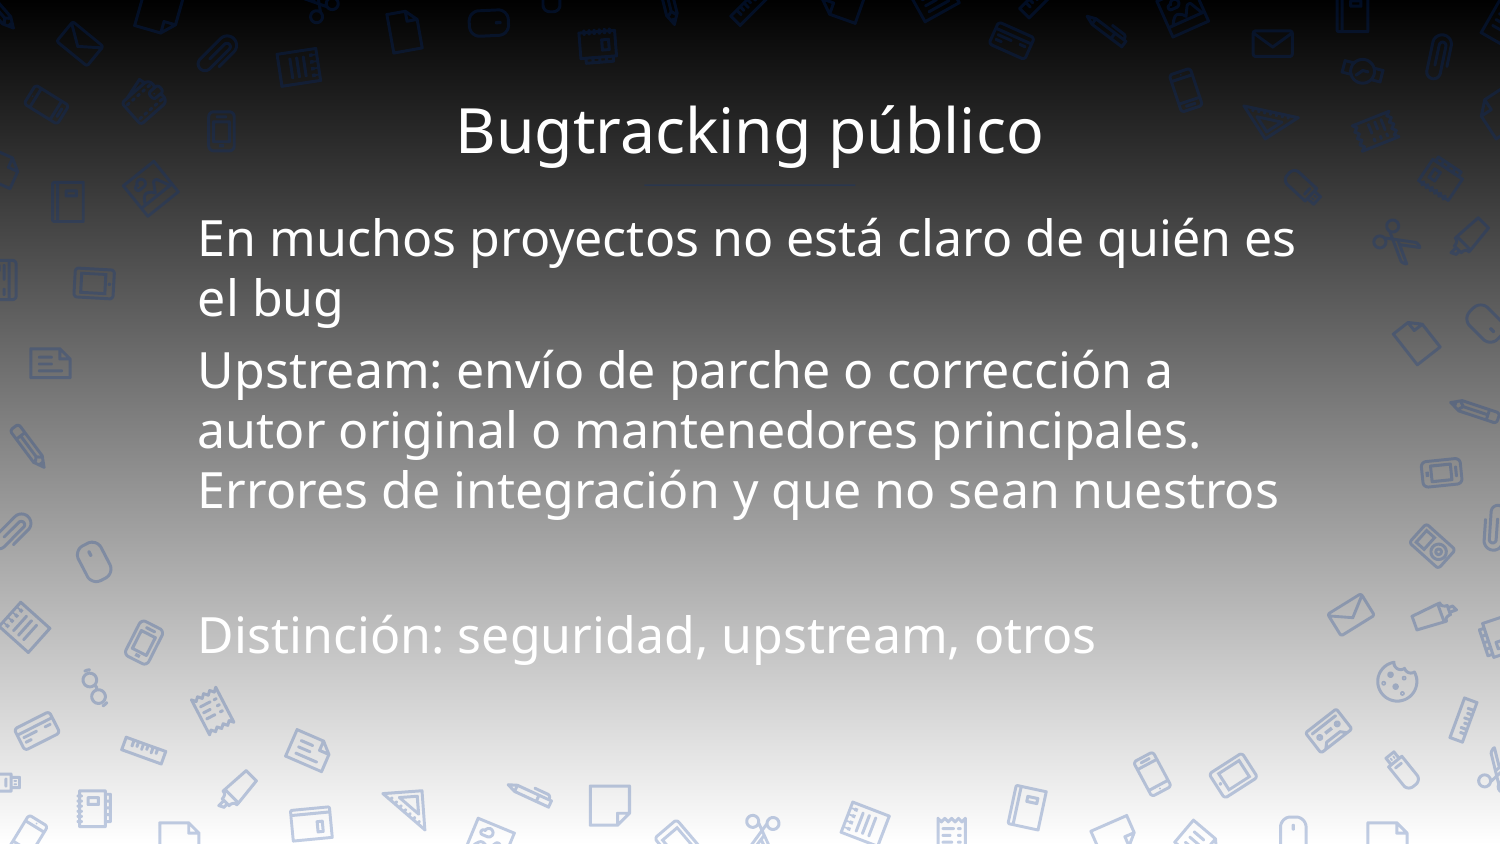

# Bugtracking público
En muchos proyectos no está claro de quién es el bug
Upstream: envío de parche o corrección a autor original o mantenedores principales. Errores de integración y que no sean nuestros
Distinción: seguridad, upstream, otros